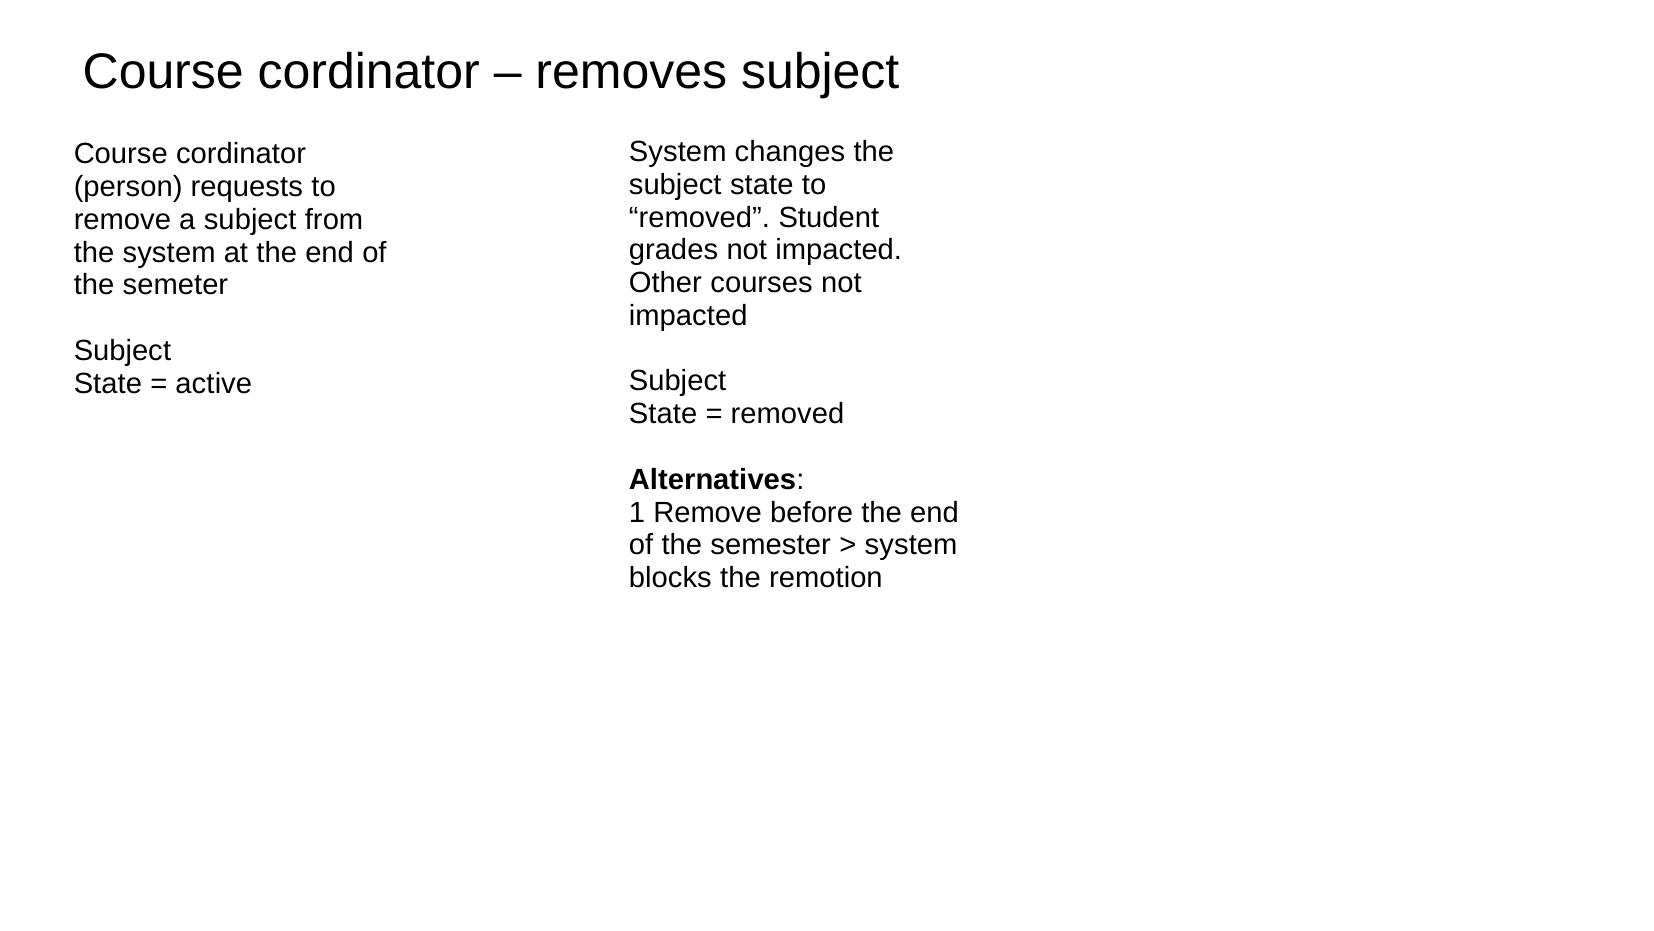

# Course cordinator – removes subject
System changes the subject state to “removed”. Student grades not impacted. Other courses not impacted
Subject
State = removed
Alternatives:
1 Remove before the end of the semester > system blocks the remotion
Course cordinator (person) requests to remove a subject from the system at the end of the semeter
Subject
State = active